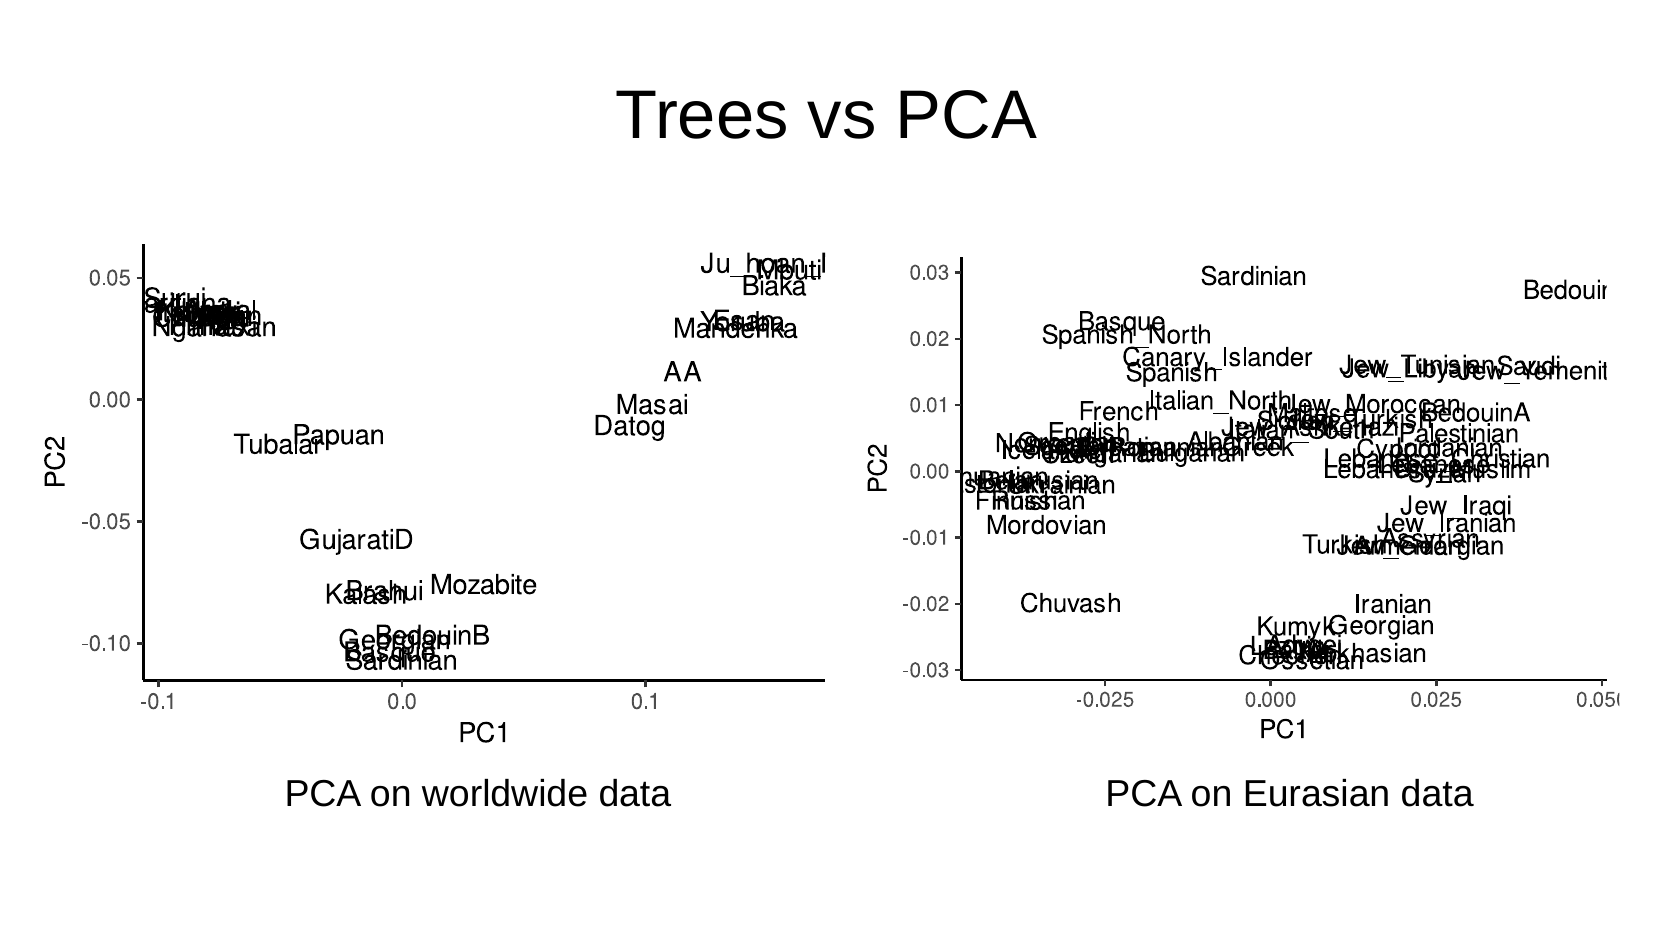

# Trees vs PCA
PCA on worldwide data
PCA on Eurasian data